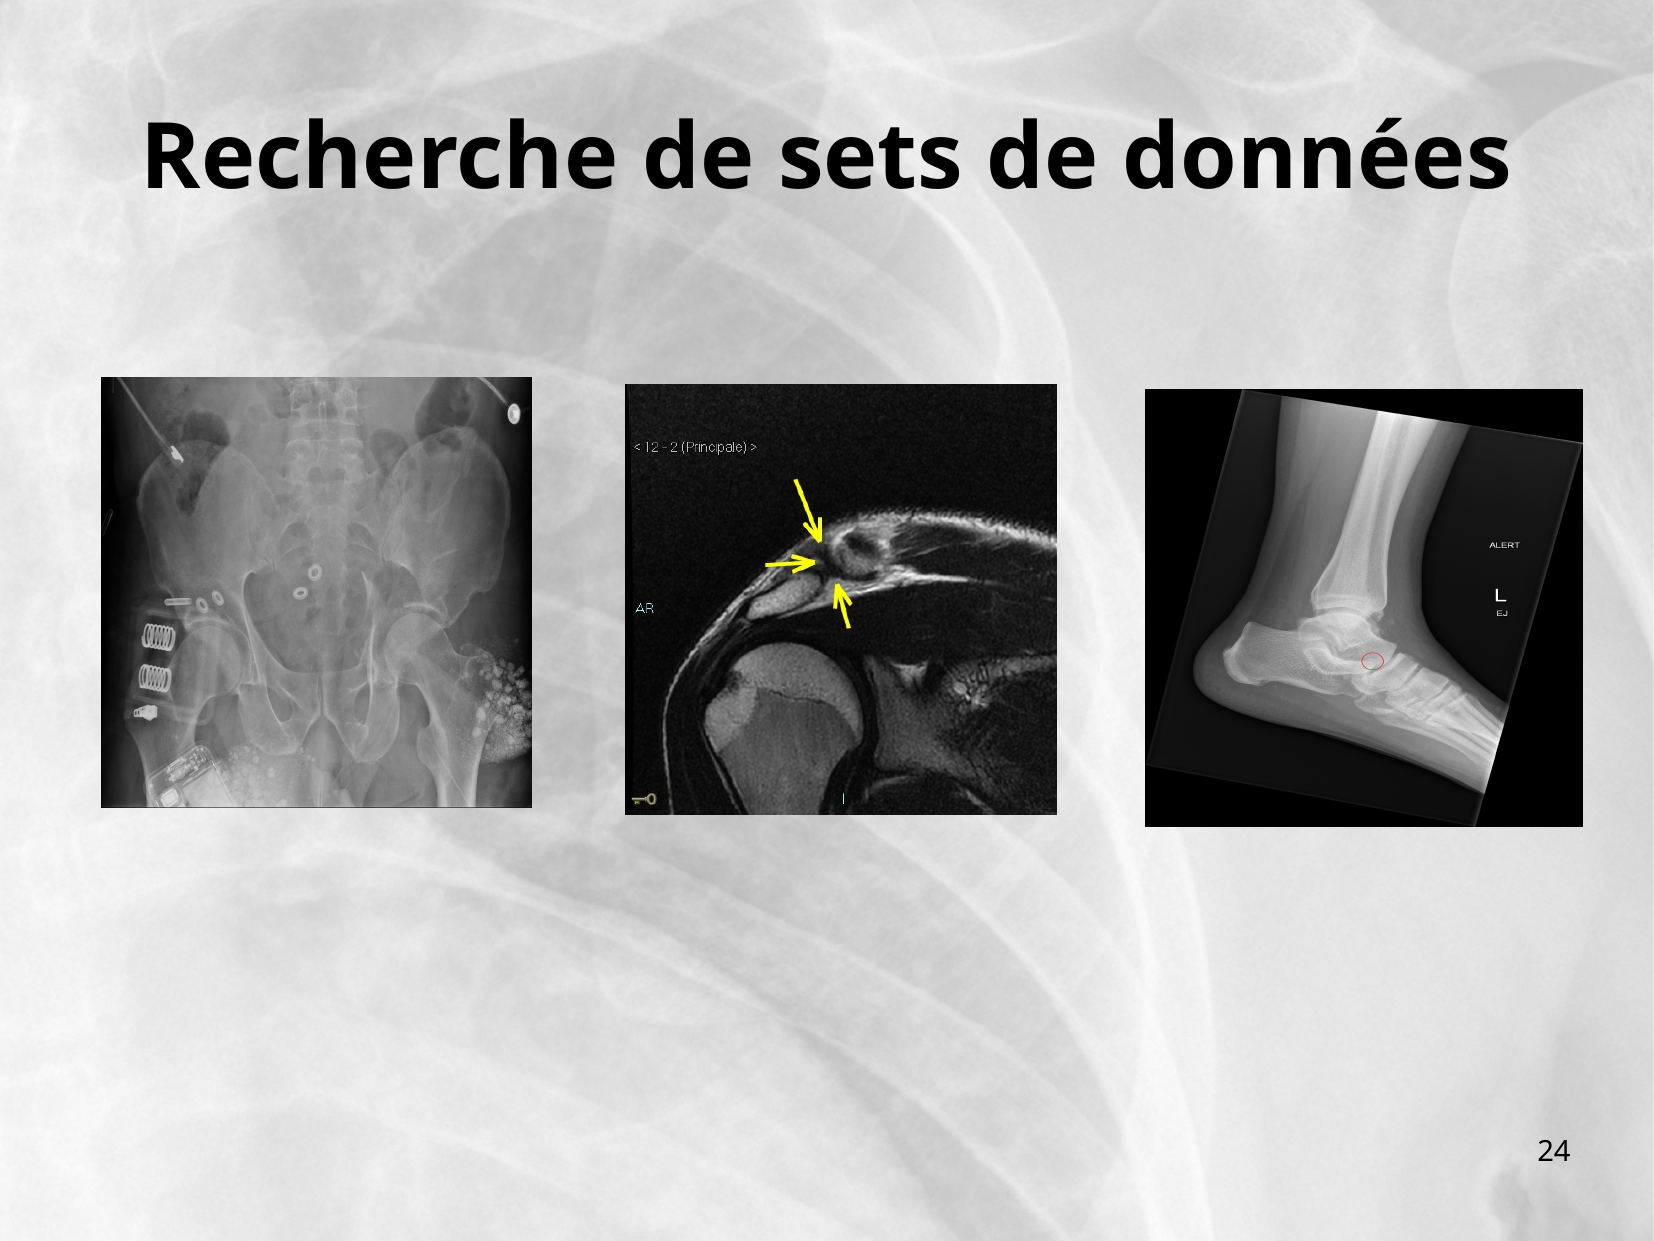

# Recherche de sets de données
24